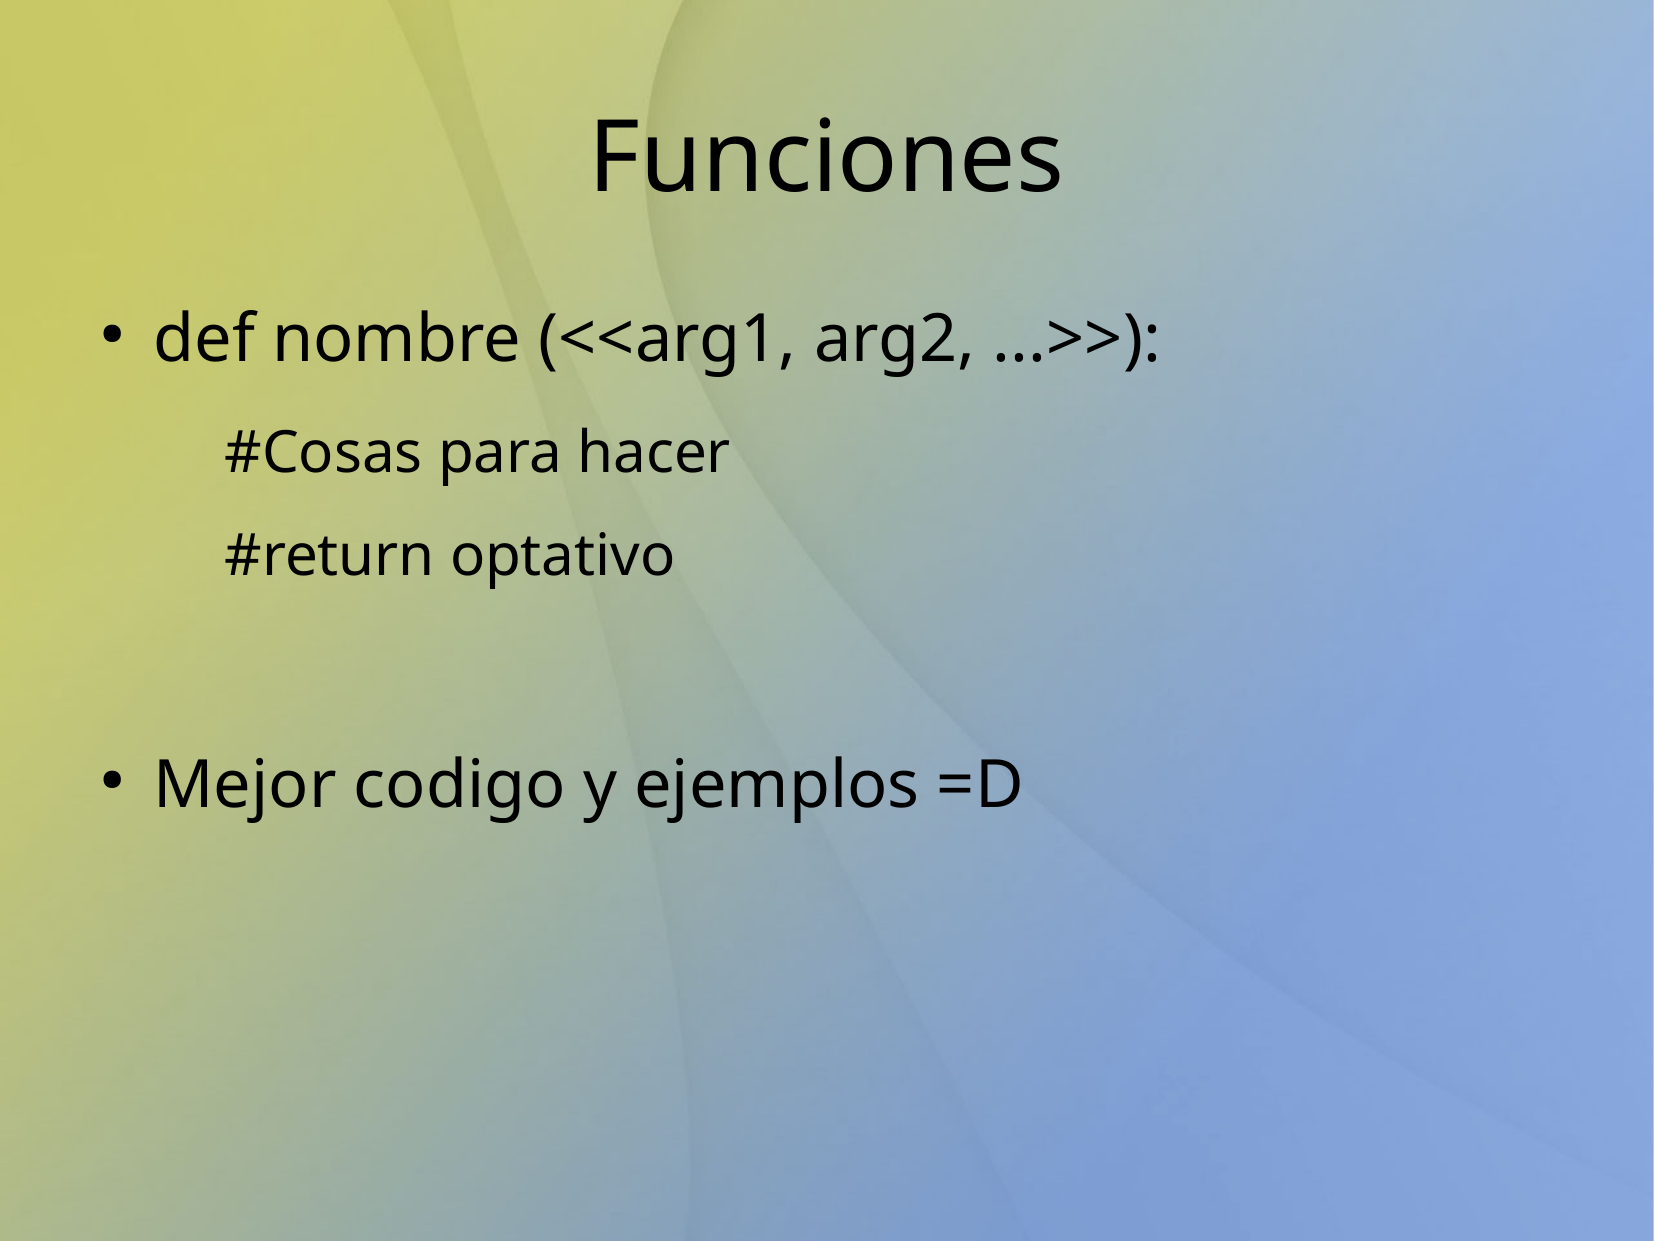

# Funciones
def nombre (<<arg1, arg2, ...>>):
#Cosas para hacer
#return optativo
Mejor codigo y ejemplos =D